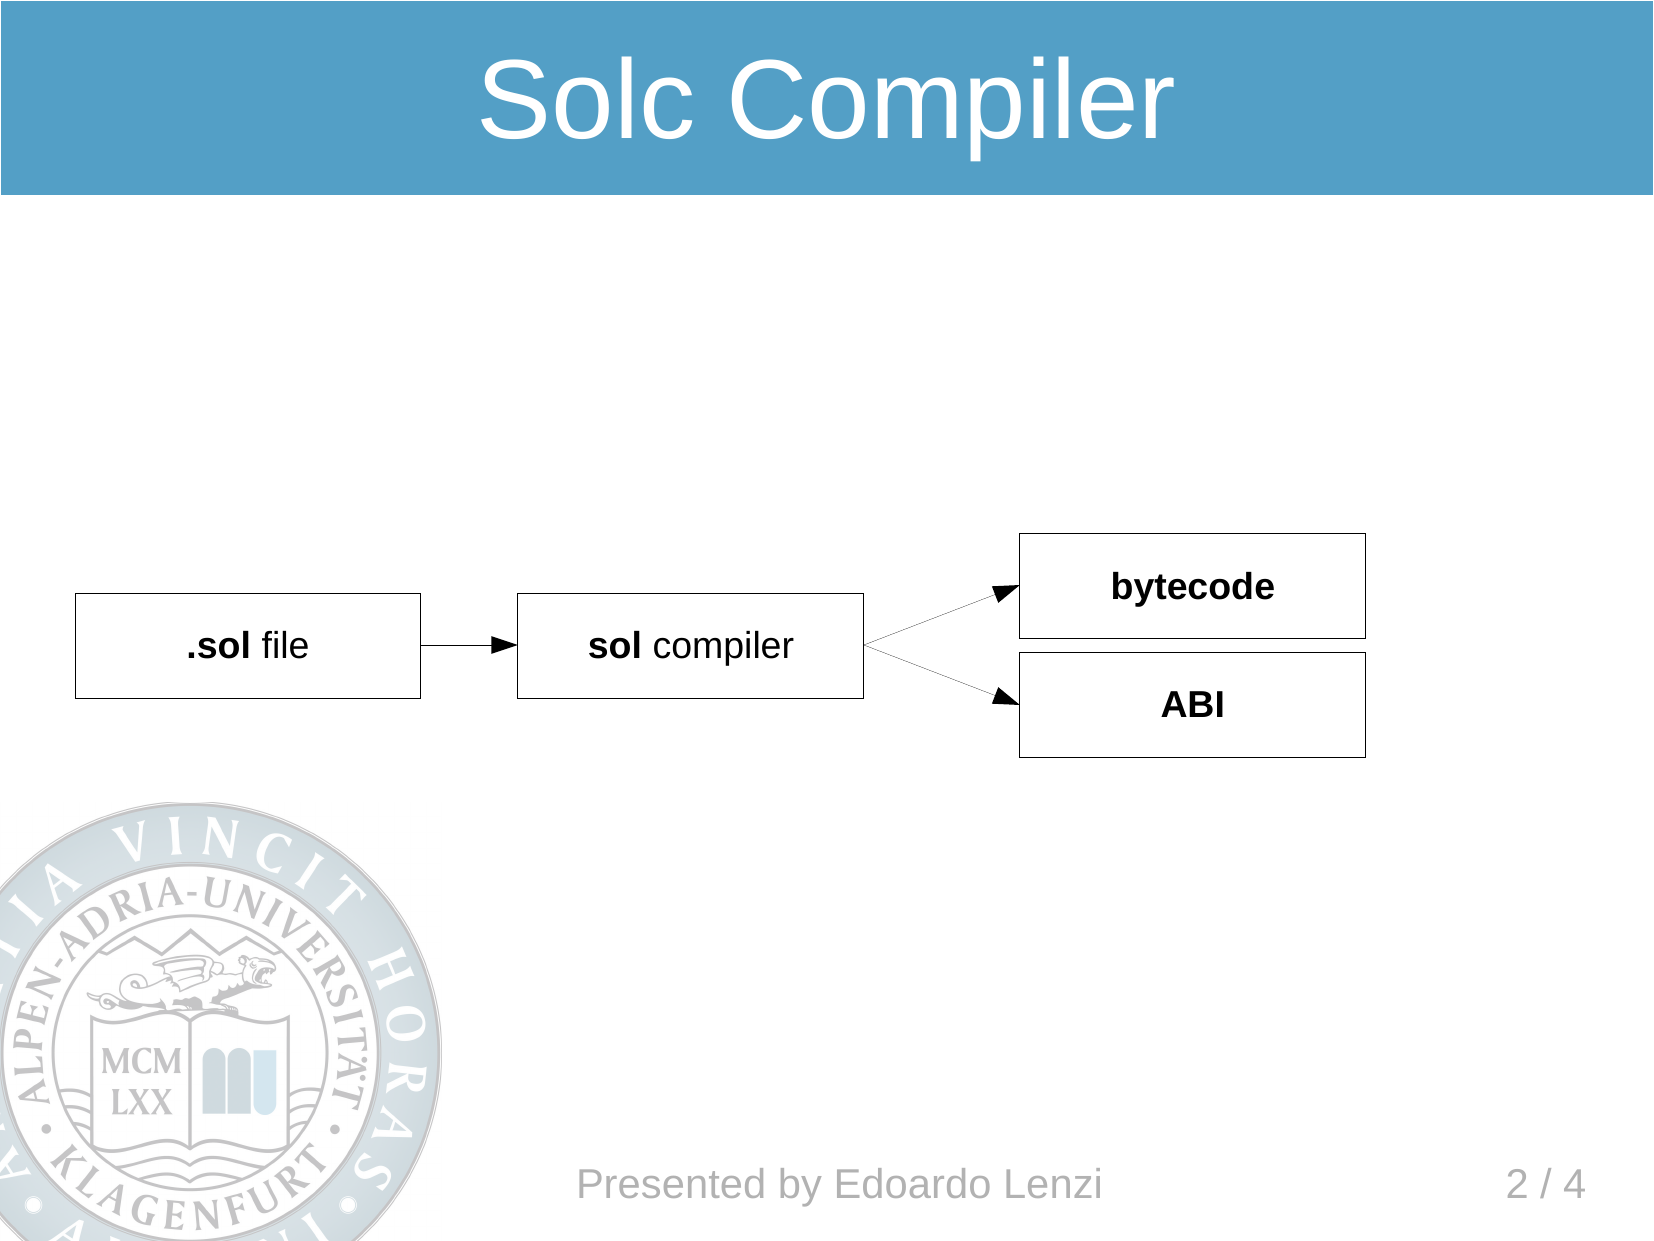

Solc Compiler
bytecode
.sol file
sol compiler
ABI
# Presented by Edoardo Lenzi 2 / 4